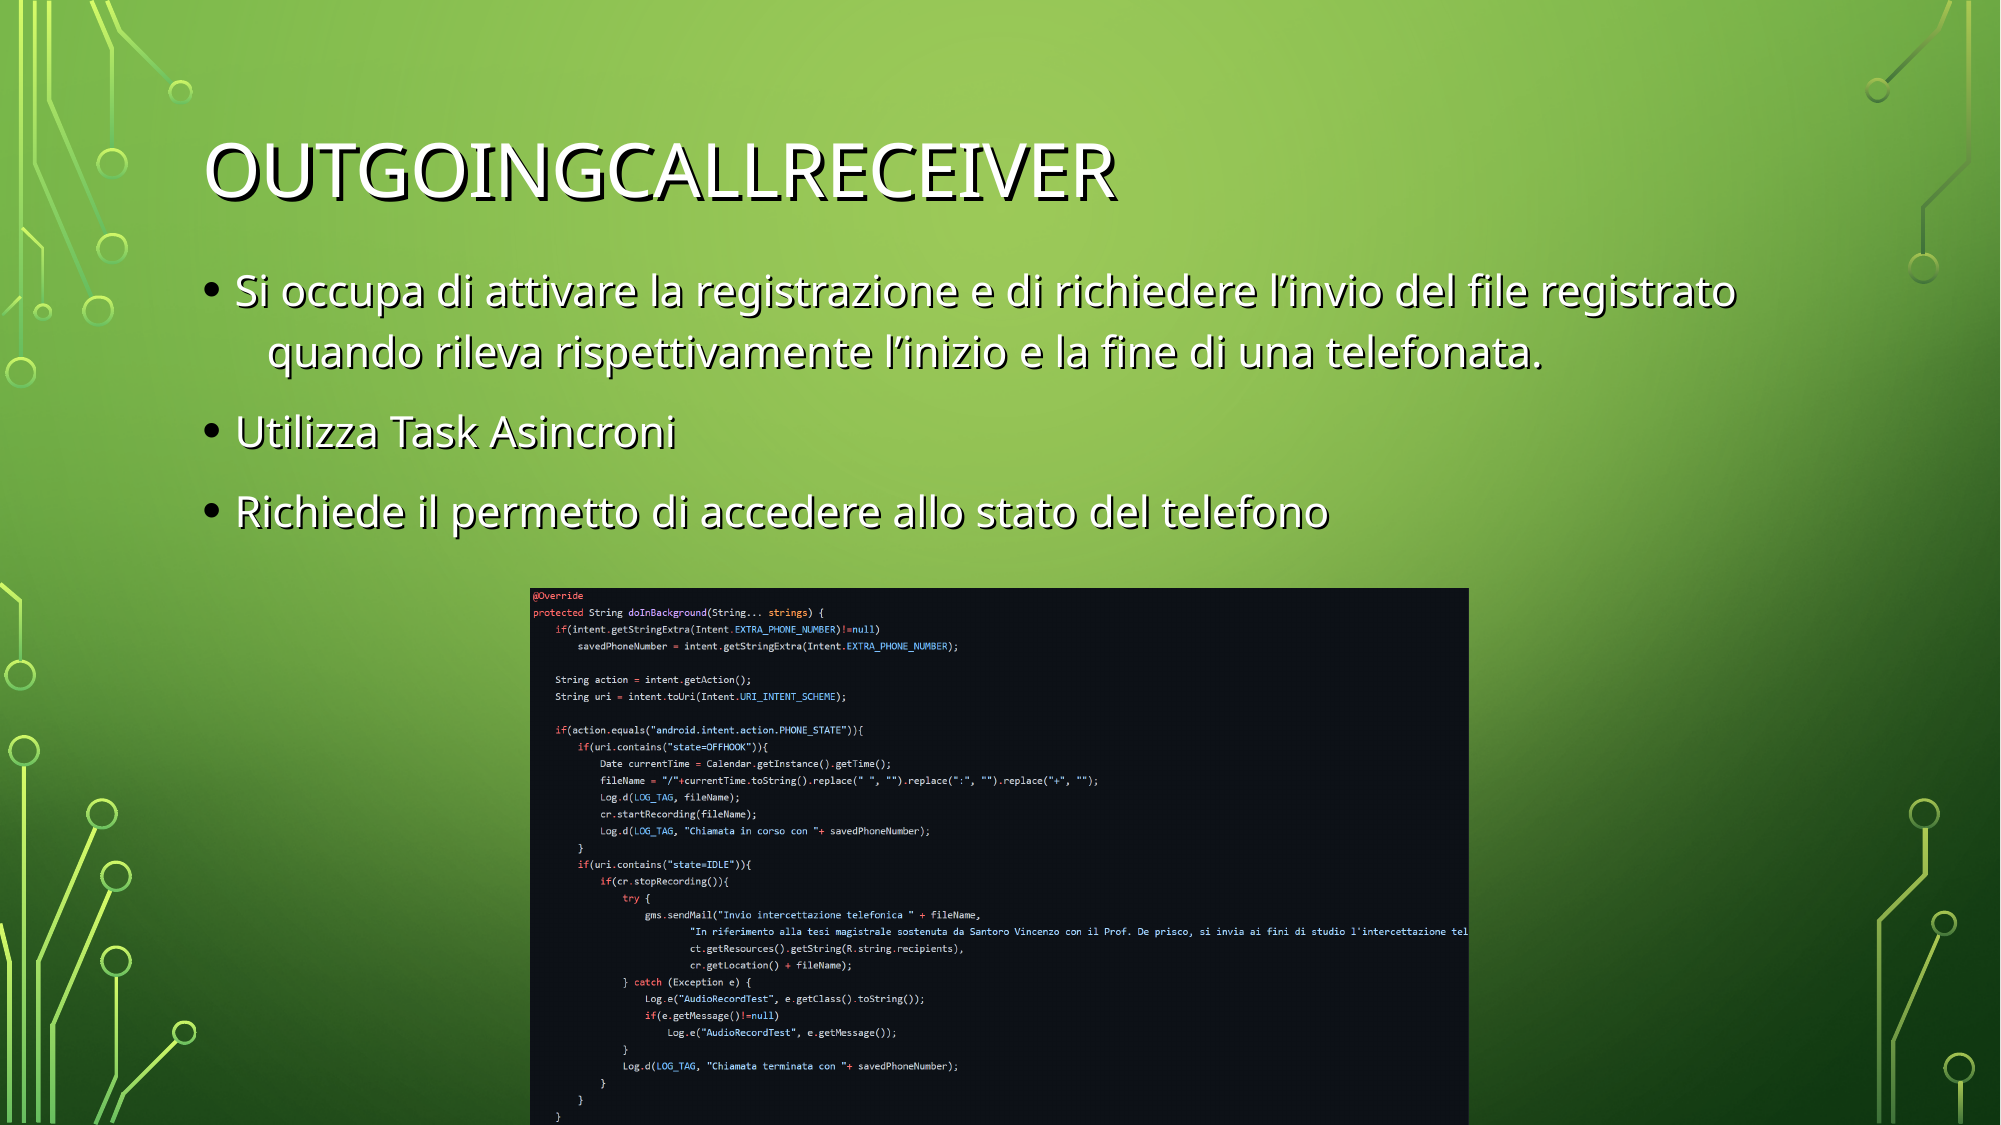

# OutgoingCallReceiver
Si occupa di attivare la registrazione e di richiedere l’invio del file registrato quando rileva rispettivamente l’inizio e la fine di una telefonata.
Utilizza Task Asincroni
Richiede il permetto di accedere allo stato del telefono